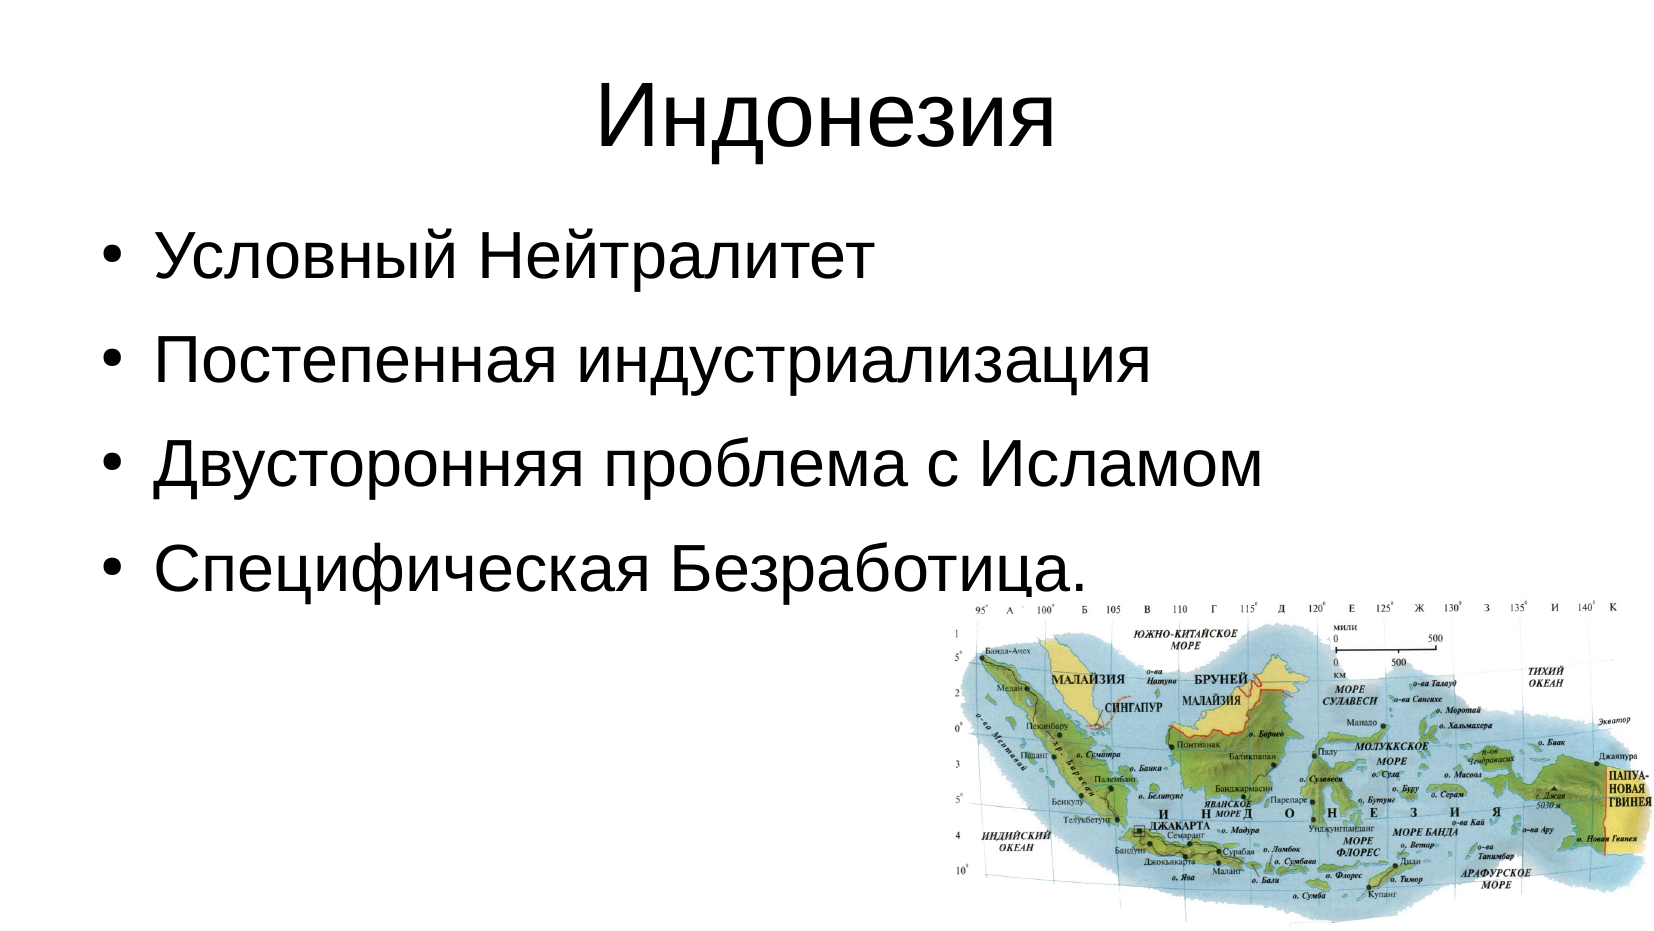

# Индонезия
Условный Нейтралитет
Постепенная индустриализация
Двусторонняя проблема с Исламом
Специфическая Безработица.